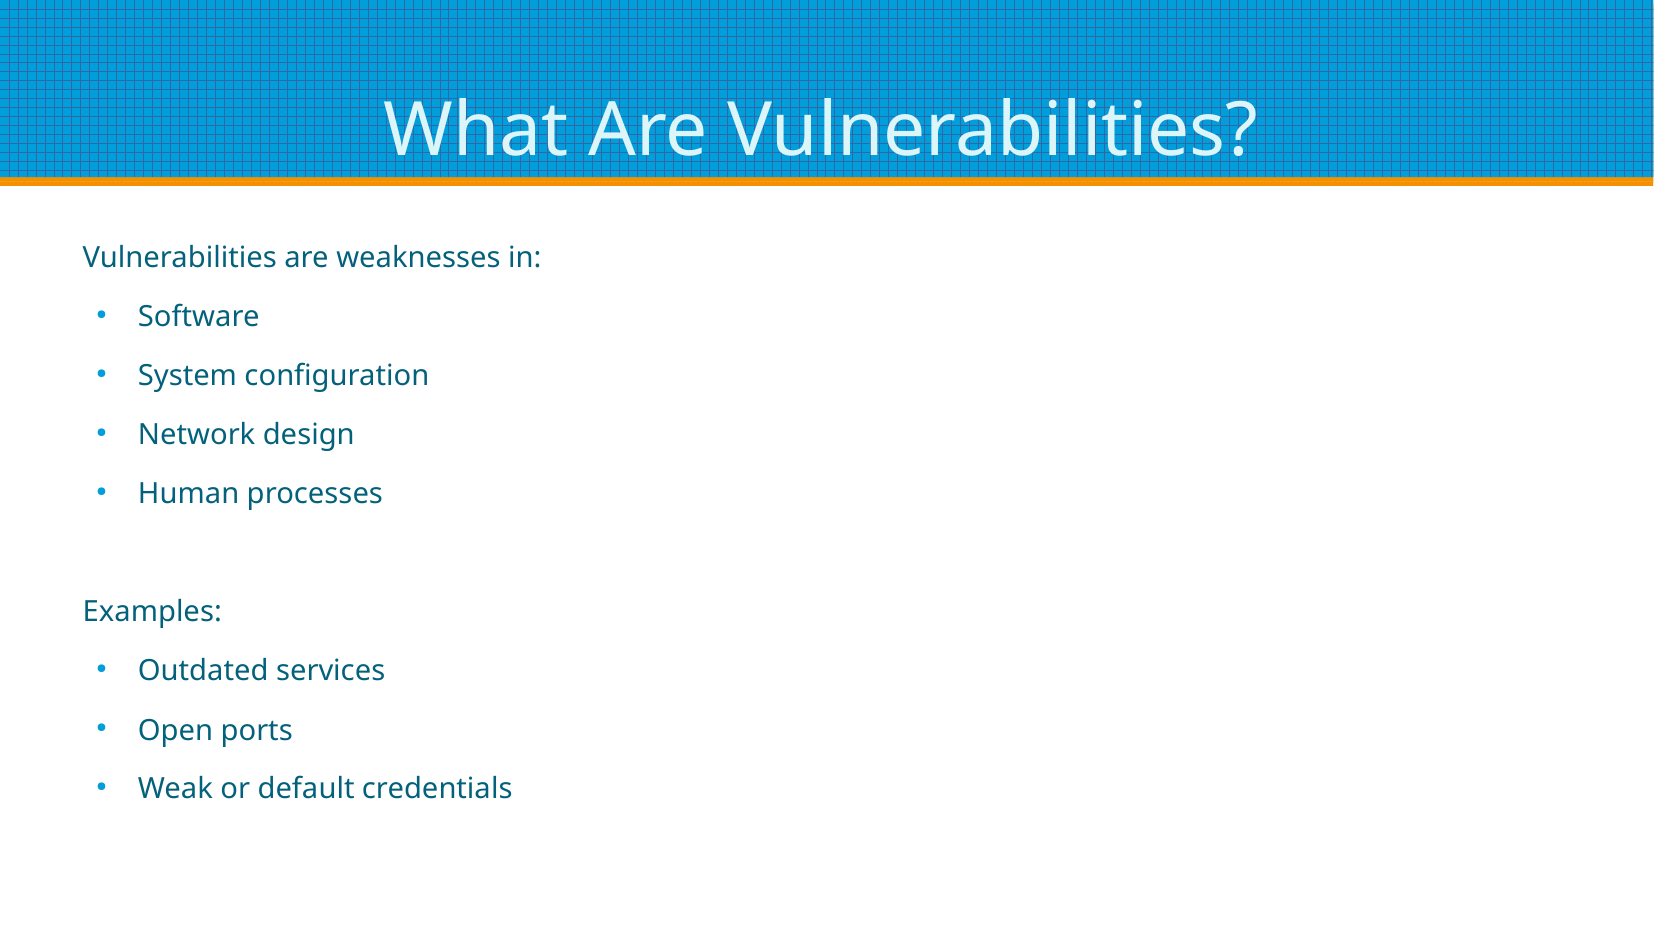

# What Are Vulnerabilities?
Vulnerabilities are weaknesses in:
Software
System configuration
Network design
Human processes
Examples:
Outdated services
Open ports
Weak or default credentials